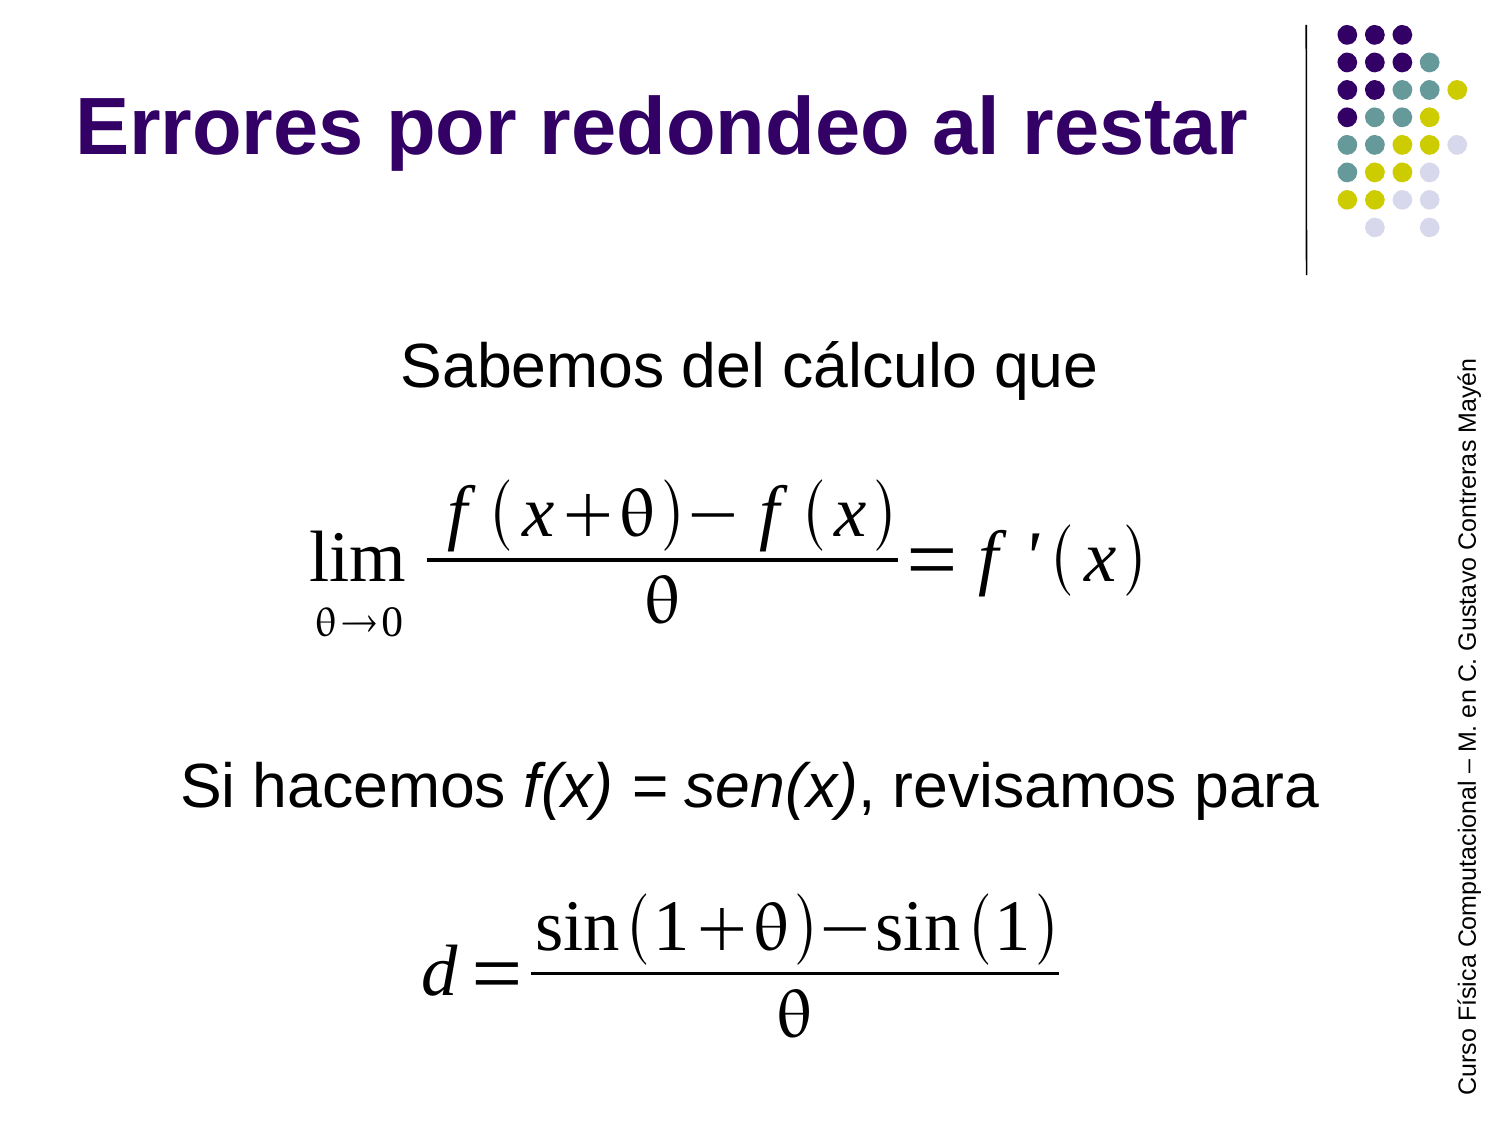

# Errores por redondeo al restar
Sabemos del cálculo que
Si hacemos f(x) = sen(x), revisamos para